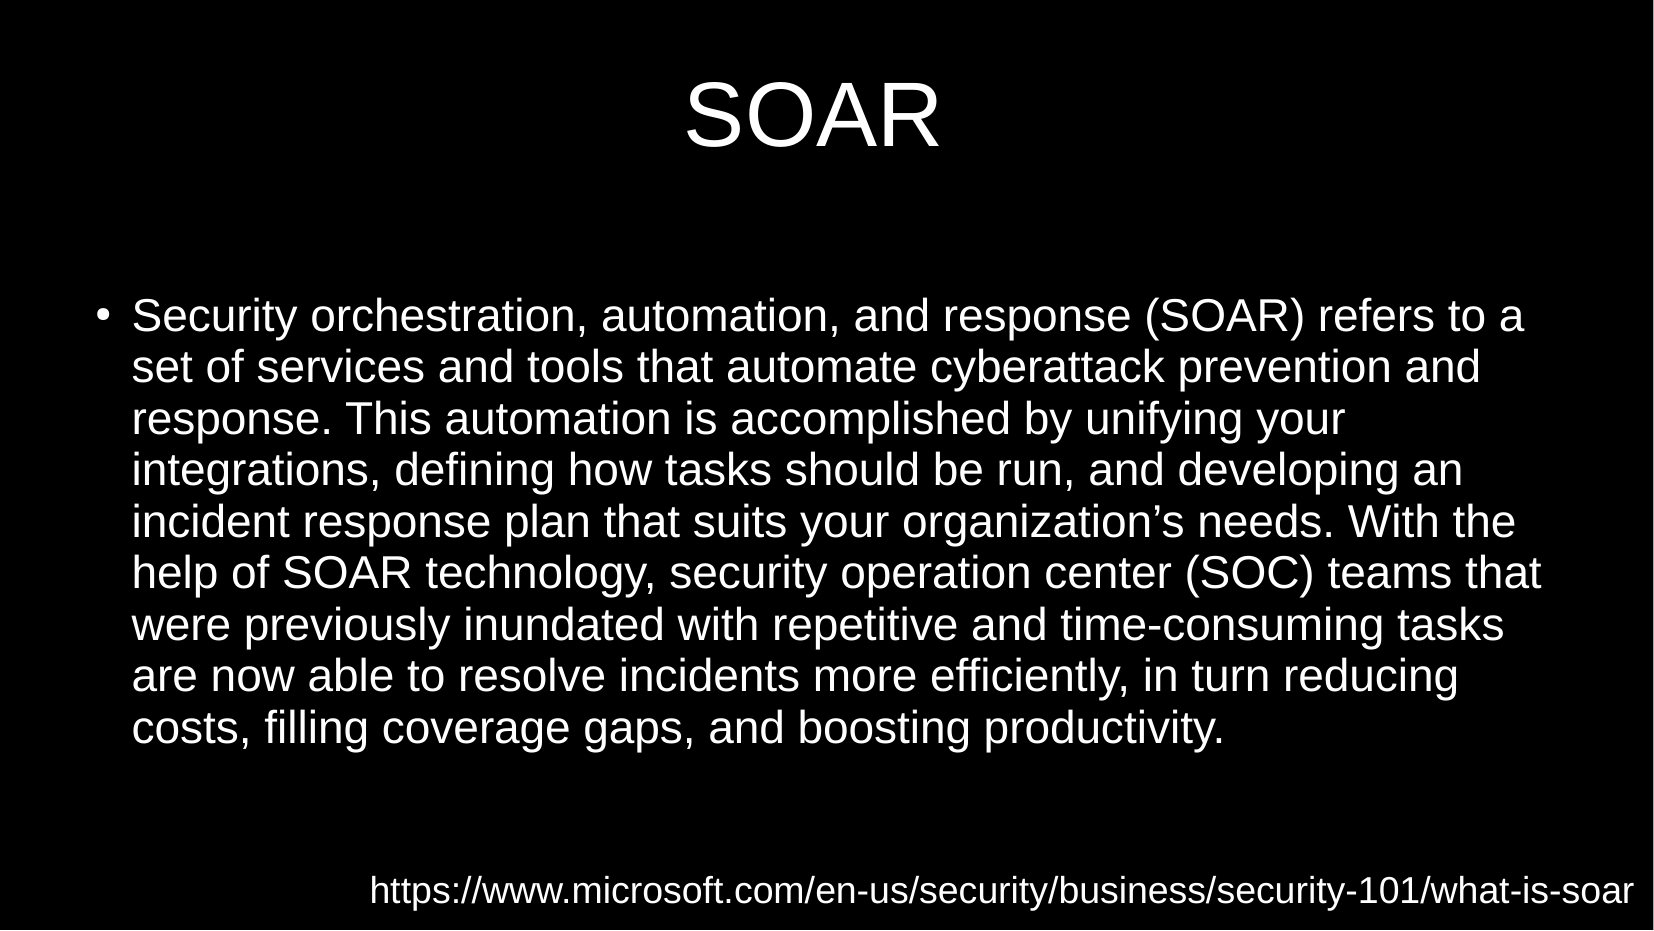

# SOAR
Security orchestration, automation, and response (SOAR) refers to a set of services and tools that automate cyberattack prevention and response. This automation is accomplished by unifying your integrations, defining how tasks should be run, and developing an incident response plan that suits your organization’s needs. With the help of SOAR technology, security operation center (SOC) teams that were previously inundated with repetitive and time-consuming tasks are now able to resolve incidents more efficiently, in turn reducing costs, filling coverage gaps, and boosting productivity.
https://www.microsoft.com/en-us/security/business/security-101/what-is-soar